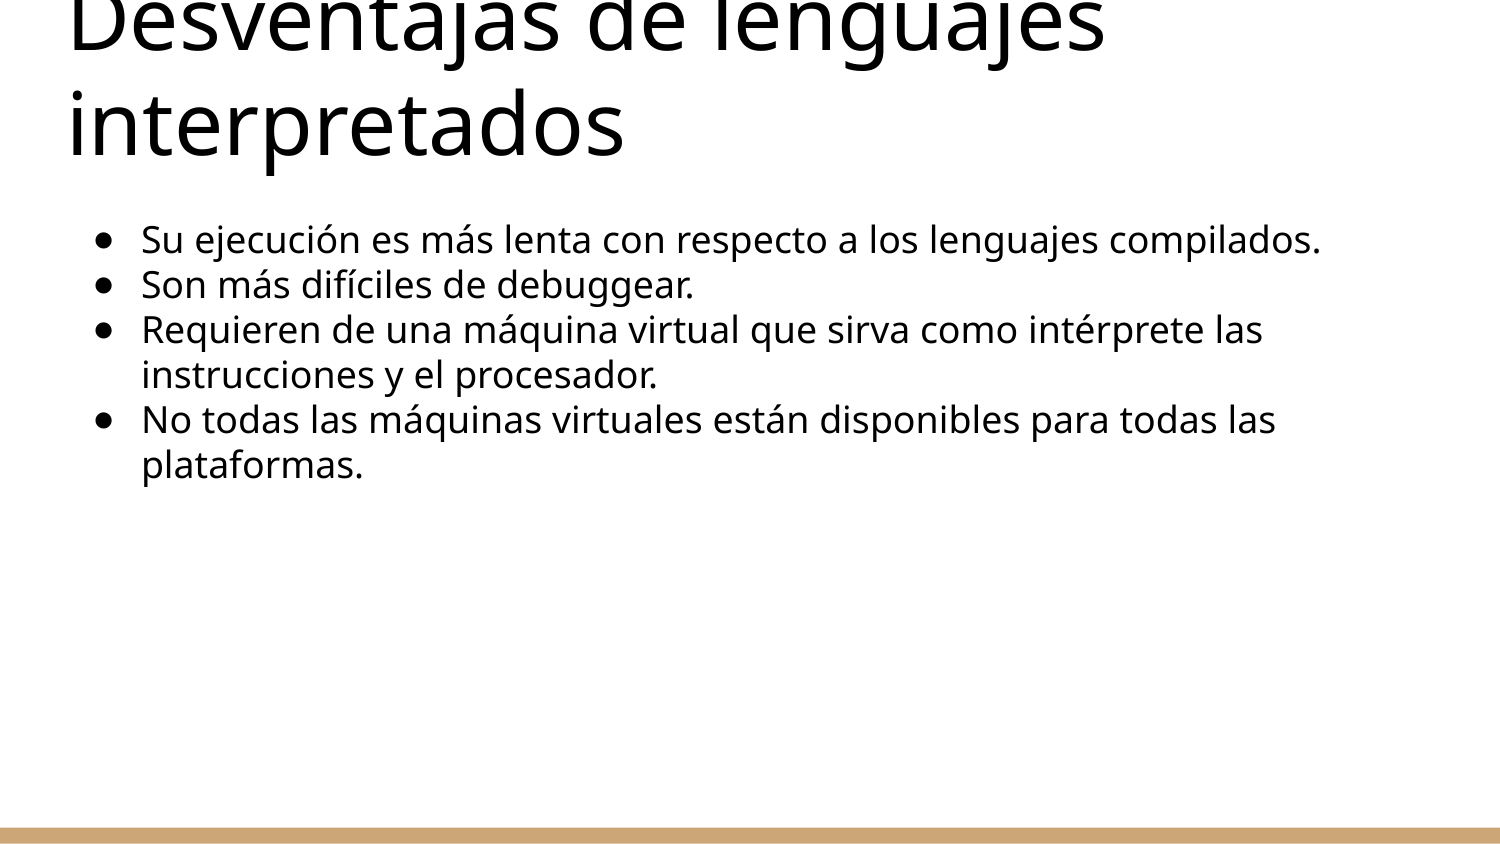

# Desventajas de lenguajes interpretados
Su ejecución es más lenta con respecto a los lenguajes compilados.
Son más difíciles de debuggear.
Requieren de una máquina virtual que sirva como intérprete las instrucciones y el procesador.
No todas las máquinas virtuales están disponibles para todas las plataformas.